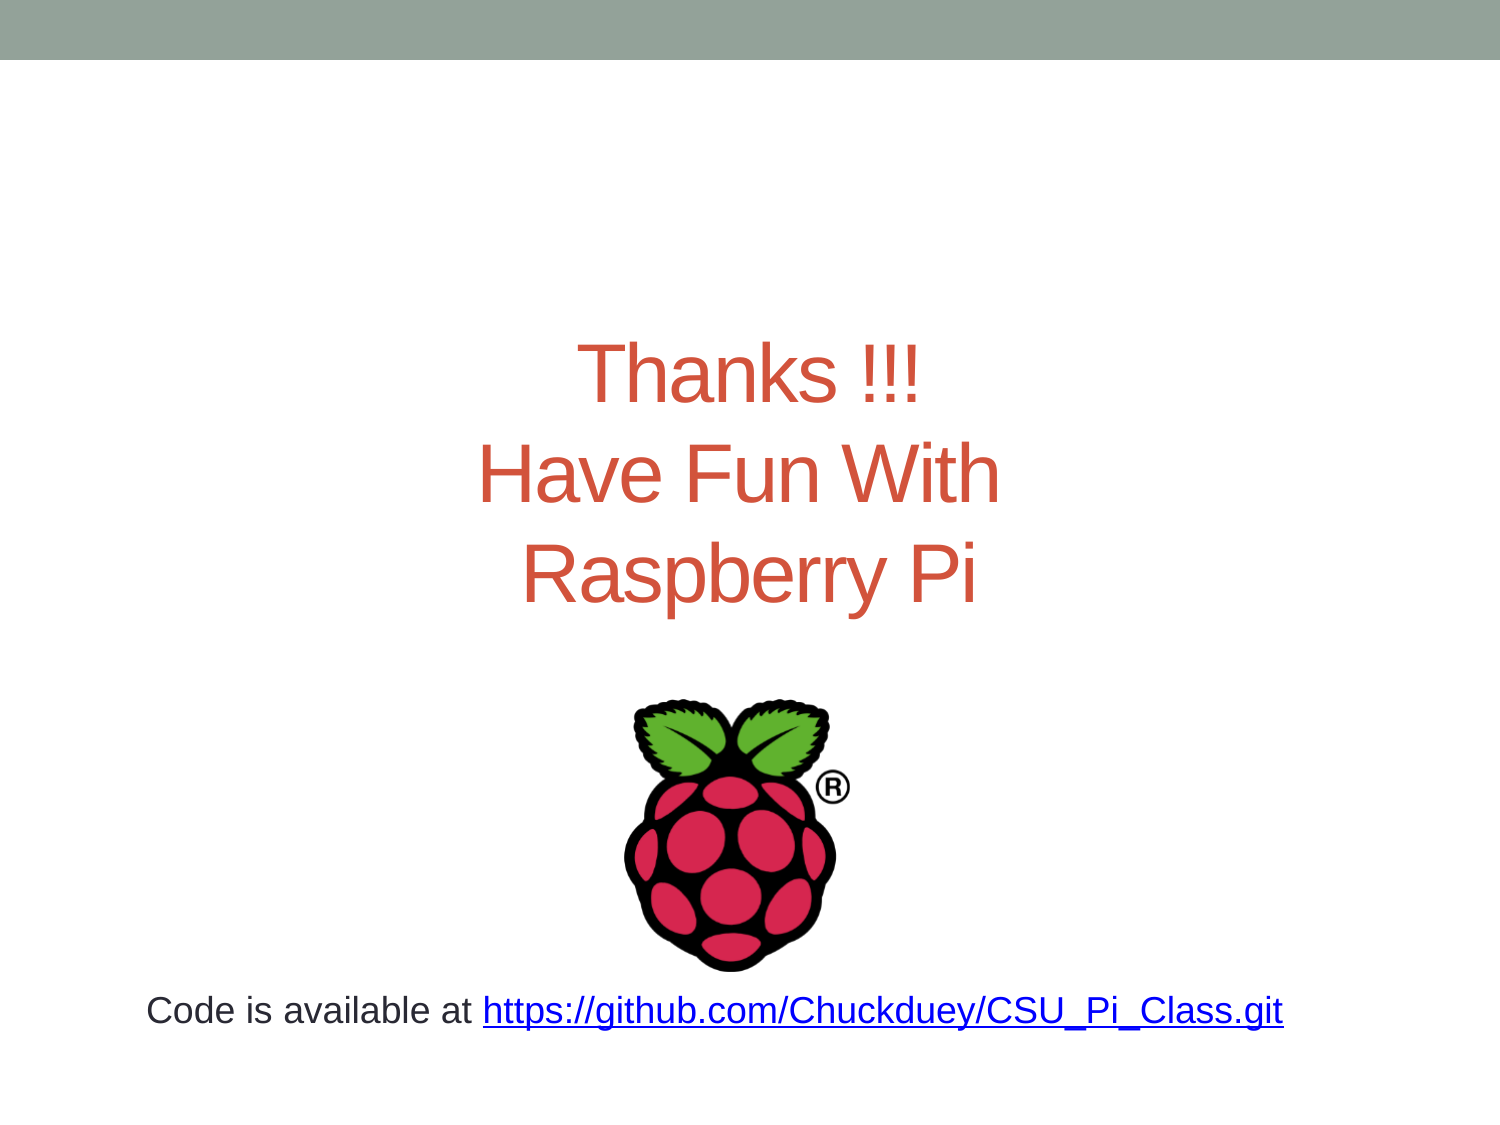

# Thanks !!! Have Fun With Raspberry Pi
Code is available at https://github.com/Chuckduey/CSU_Pi_Class.git